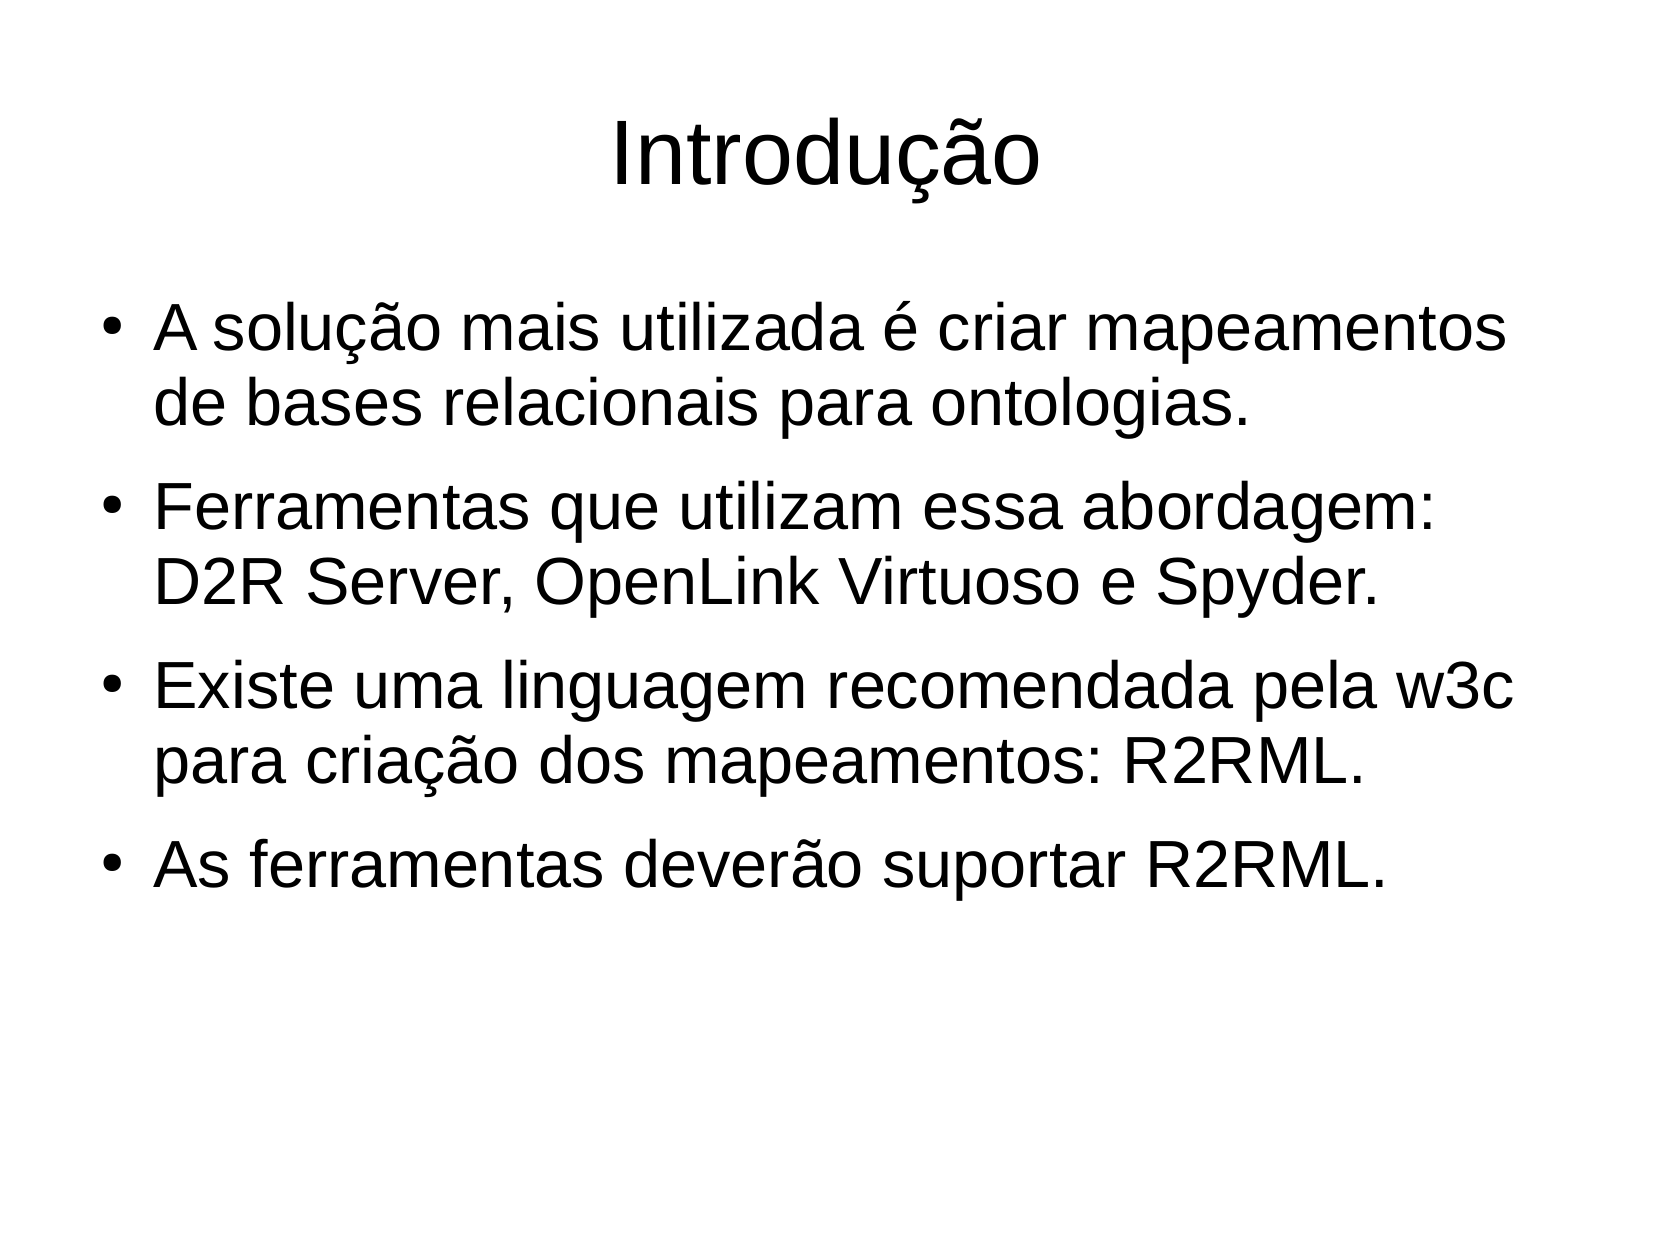

# Introdução
A solução mais utilizada é criar mapeamentos de bases relacionais para ontologias.
Ferramentas que utilizam essa abordagem: D2R Server, OpenLink Virtuoso e Spyder.
Existe uma linguagem recomendada pela w3c para criação dos mapeamentos: R2RML.
As ferramentas deverão suportar R2RML.